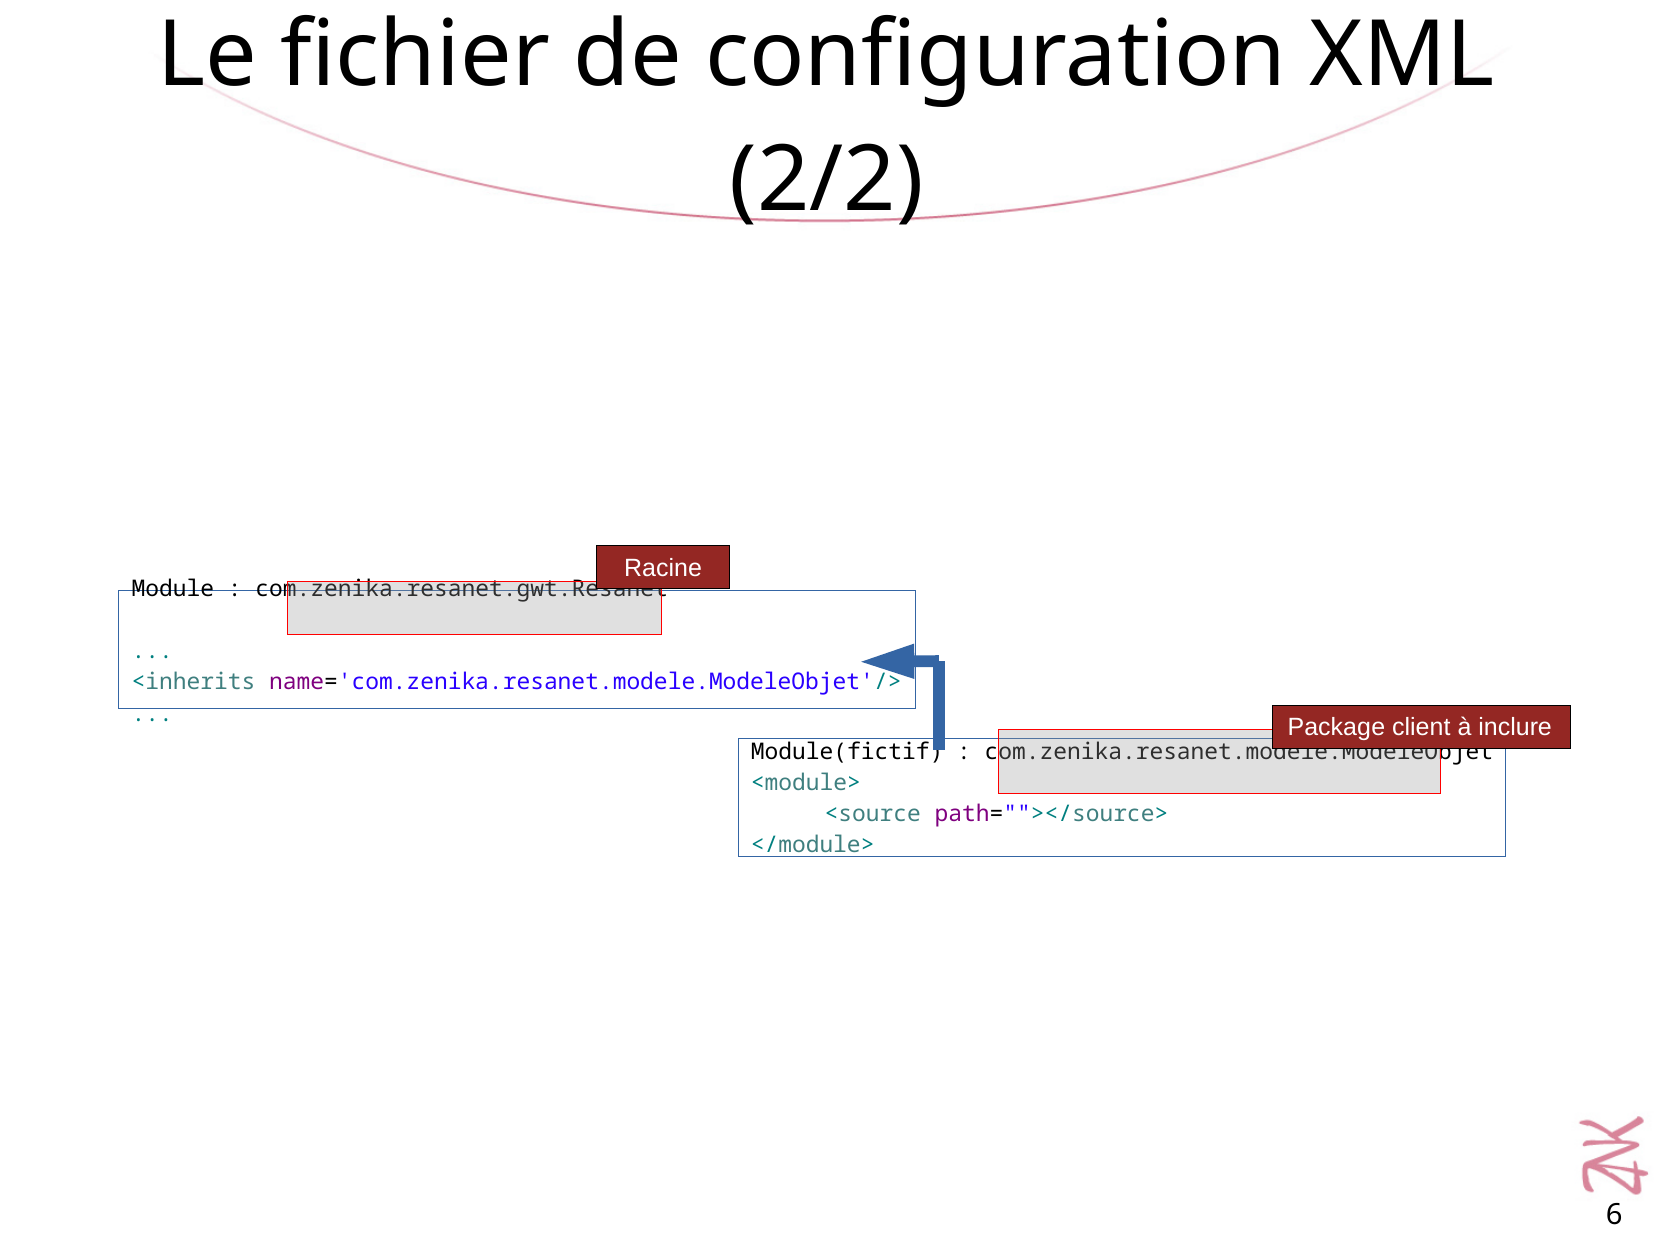

# Le fichier de configuration XML (2/2)
Racine
Module : com.zenika.resanet.gwt.Resanet
...
<inherits name='com.zenika.resanet.modele.ModeleObjet'/>
...
Package client à inclure
Module(fictif) : com.zenika.resanet.modele.ModeleObjet
<module>
	<source path=""></source>
</module>
6